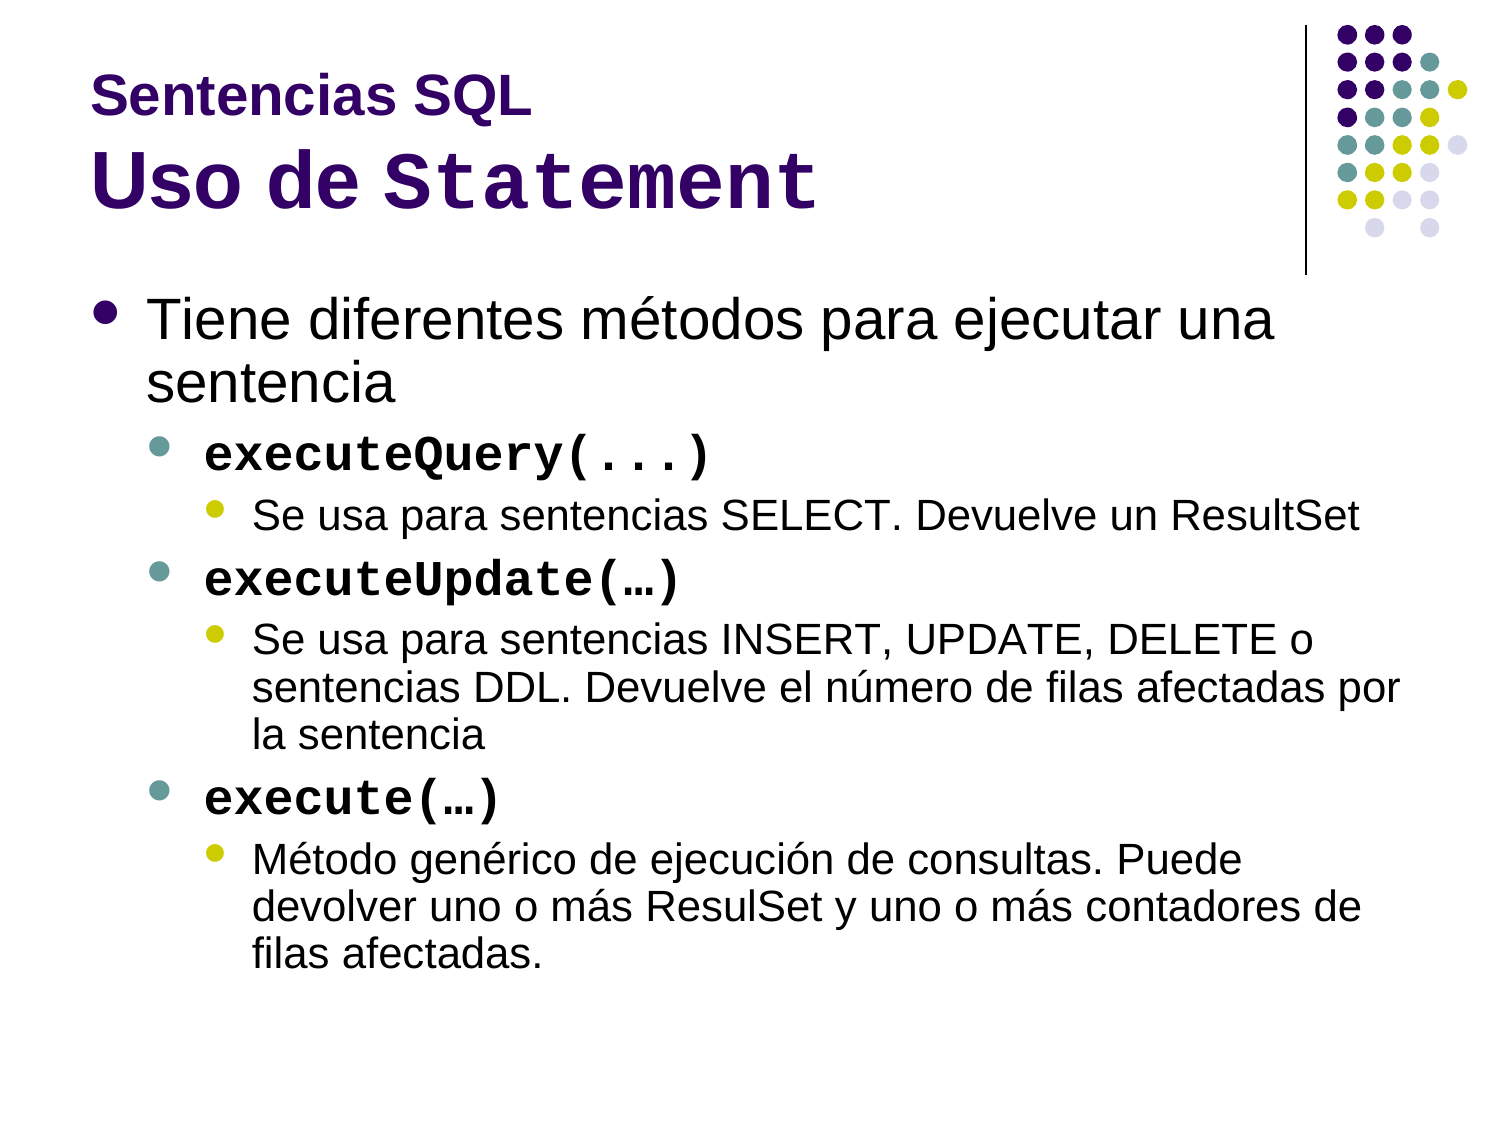

# Sentencias SQL Uso de Statement
Tiene diferentes métodos para ejecutar una sentencia
executeQuery(...)
Se usa para sentencias SELECT. Devuelve un ResultSet
executeUpdate(…)
Se usa para sentencias INSERT, UPDATE, DELETE o sentencias DDL. Devuelve el número de filas afectadas por la sentencia
execute(…)
Método genérico de ejecución de consultas. Puede devolver uno o más ResulSet y uno o más contadores de filas afectadas.